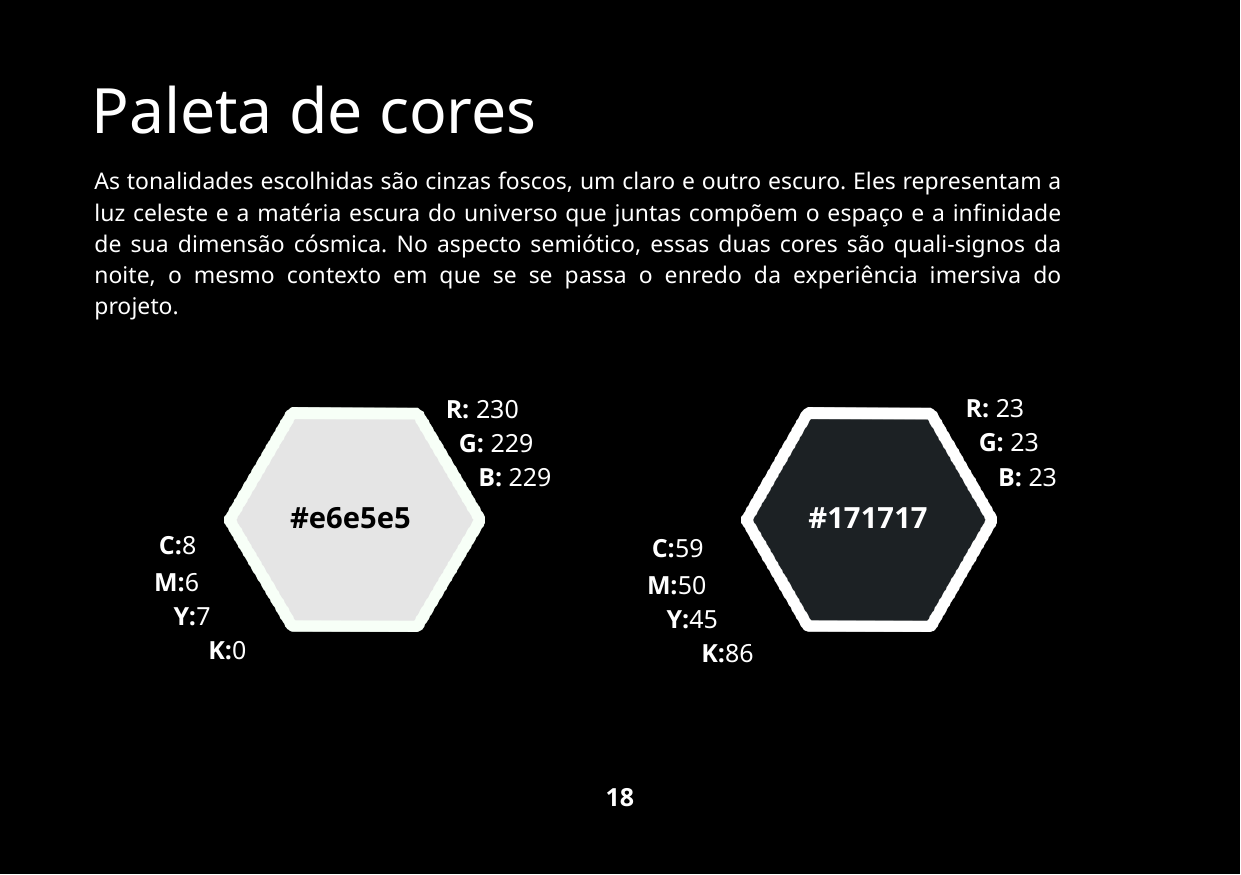

Paleta de cores
As tonalidades escolhidas são cinzas foscos, um claro e outro escuro. Eles representam a luz celeste e a matéria escura do universo que juntas compõem o espaço e a infinidade de sua dimensão cósmica. No aspecto semiótico, essas duas cores são quali-signos da noite, o mesmo contexto em que se se passa o enredo da experiência imersiva do projeto.
R: 23
 G: 23
 B: 23
R: 230
 G: 229
 B: 229
#e6e5e5
#171717
 C:8
 M:6
 Y:7
	 K:0
 C:59
 M:50
 Y:45
	 K:86
# 18